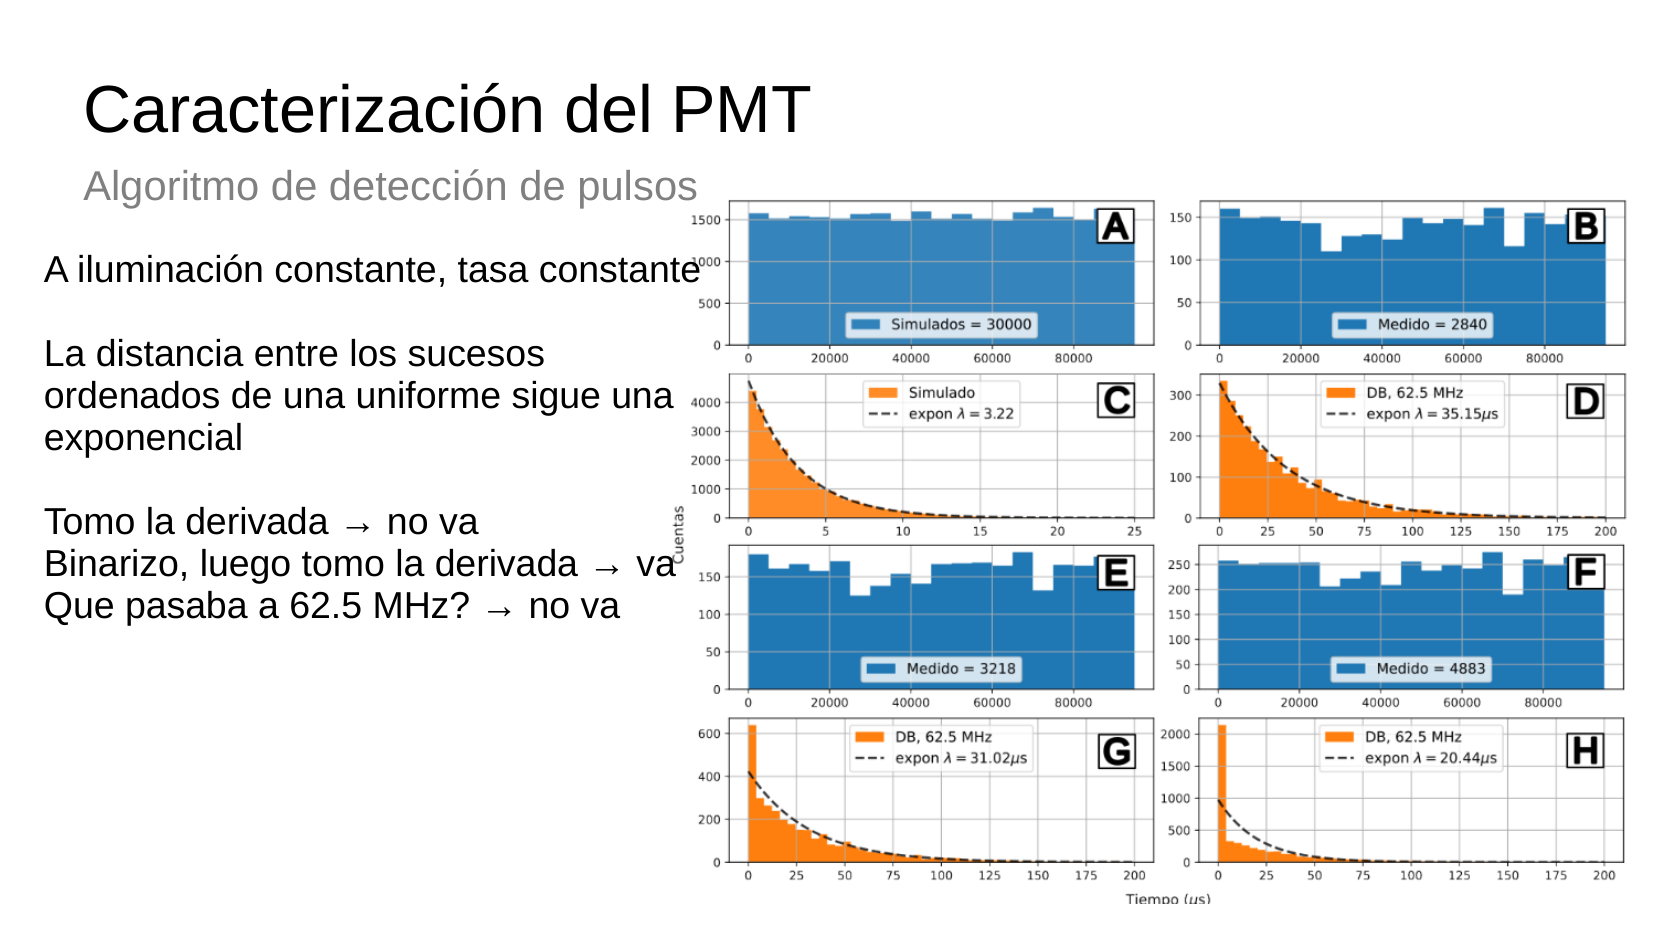

# Caracterización del PMT
Algoritmo de detección de pulsos
A iluminación constante, tasa constante
La distancia entre los sucesos ordenados de una uniforme sigue una exponencial
Tomo la derivada → no va
Binarizo, luego tomo la derivada → va
Que pasaba a 62.5 MHz? → no va